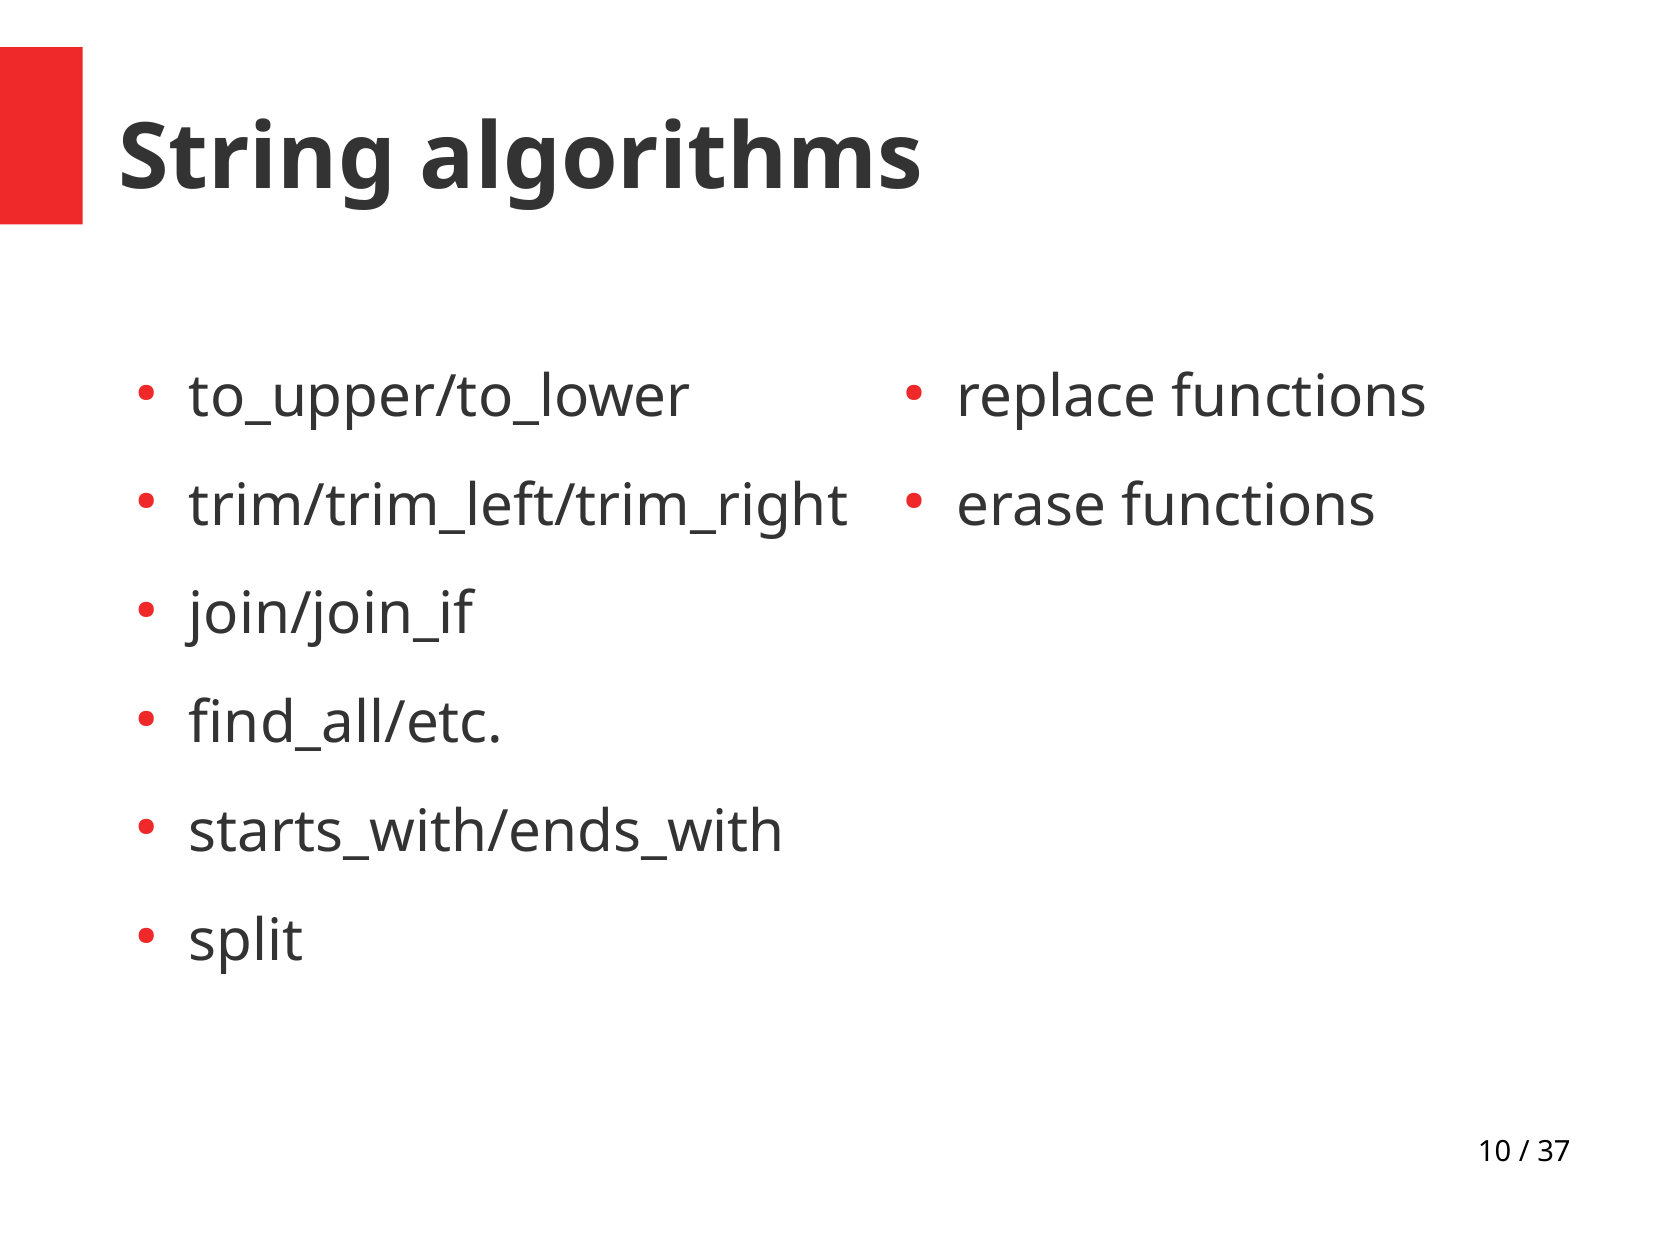

# String algorithms
to_upper/to_lower
trim/trim_left/trim_right
join/join_if
find_all/etc.
starts_with/ends_with
split
replace functions
erase functions
10